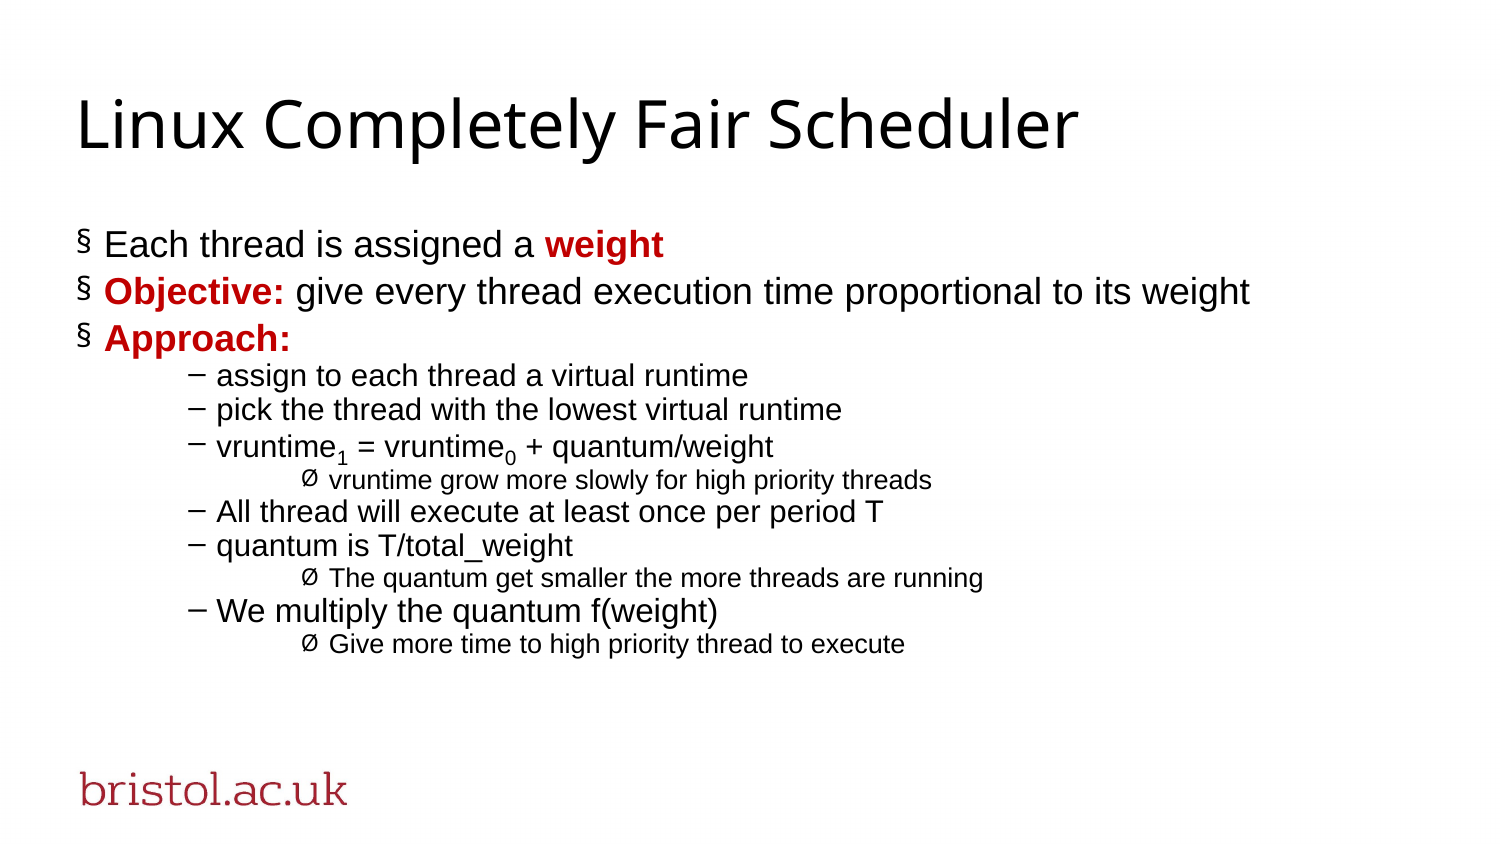

# Linux Completely Fair Scheduler
Each thread is assigned a weight
Objective: give every thread execution time proportional to its weight
Approach:
assign to each thread a virtual runtime
pick the thread with the lowest virtual runtime
vruntime1 = vruntime0 + quantum/weight
vruntime grow more slowly for high priority threads
All thread will execute at least once per period T
quantum is T/total_weight
The quantum get smaller the more threads are running
We multiply the quantum f(weight)
Give more time to high priority thread to execute